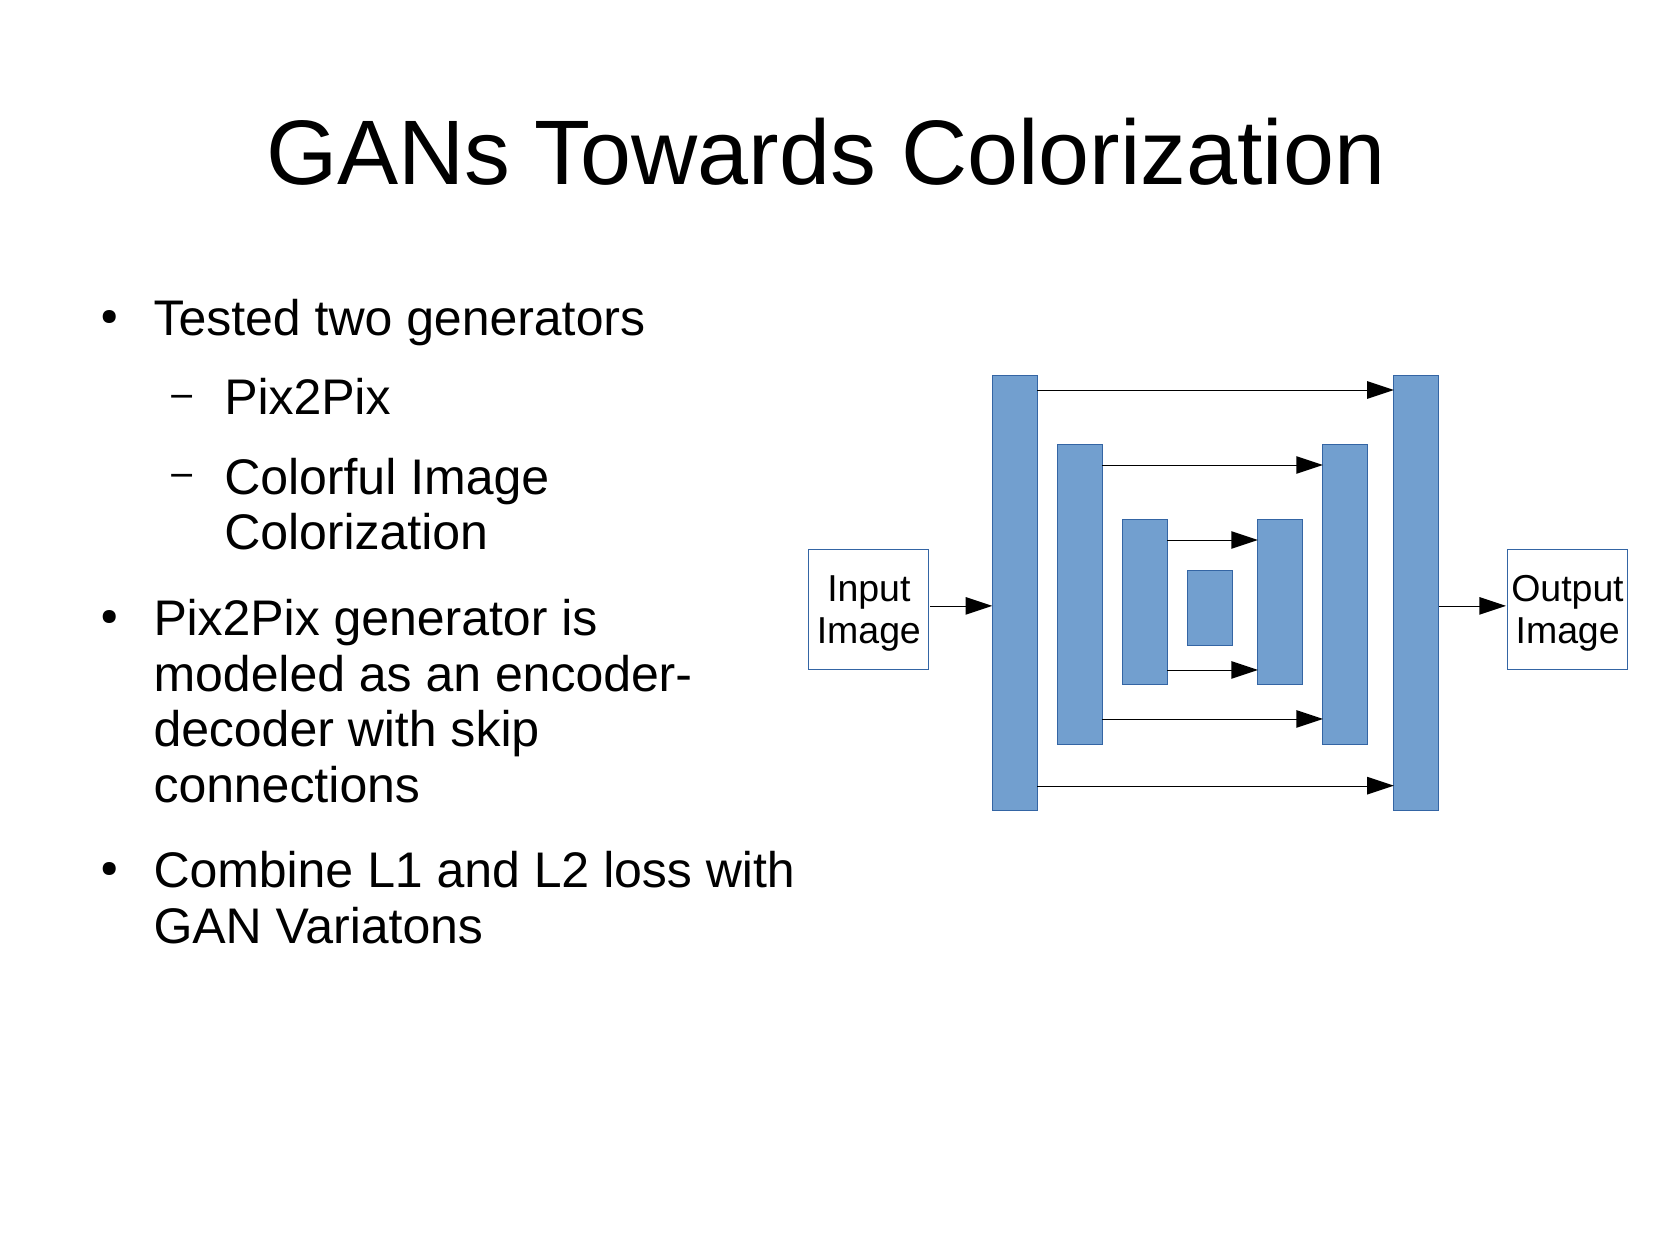

# GANs Towards Colorization
Tested two generators
Pix2Pix
Colorful Image Colorization
Pix2Pix generator is modeled as an encoder-decoder with skip connections
Combine L1 and L2 loss with GAN Variatons
Input
Image
Output
Image